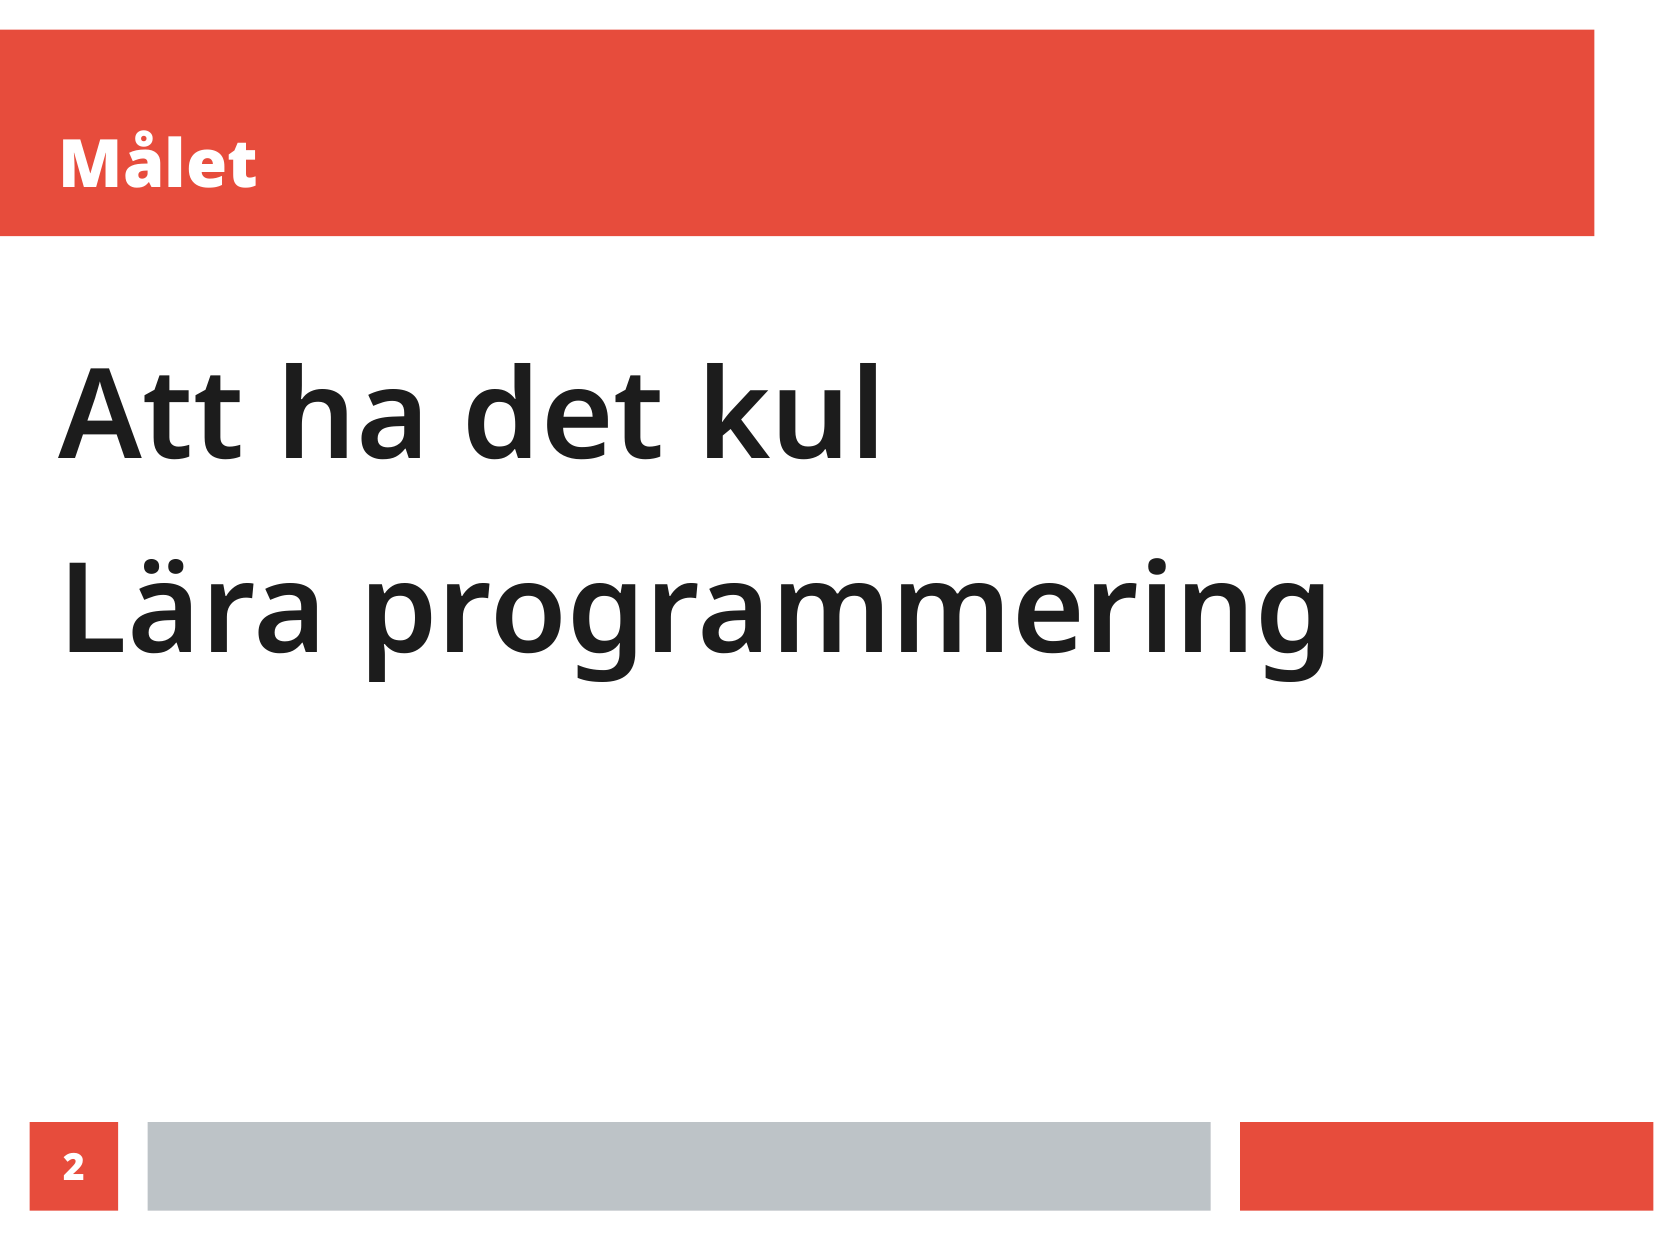

# Målet
Att ha det kul
Lära programmering
2